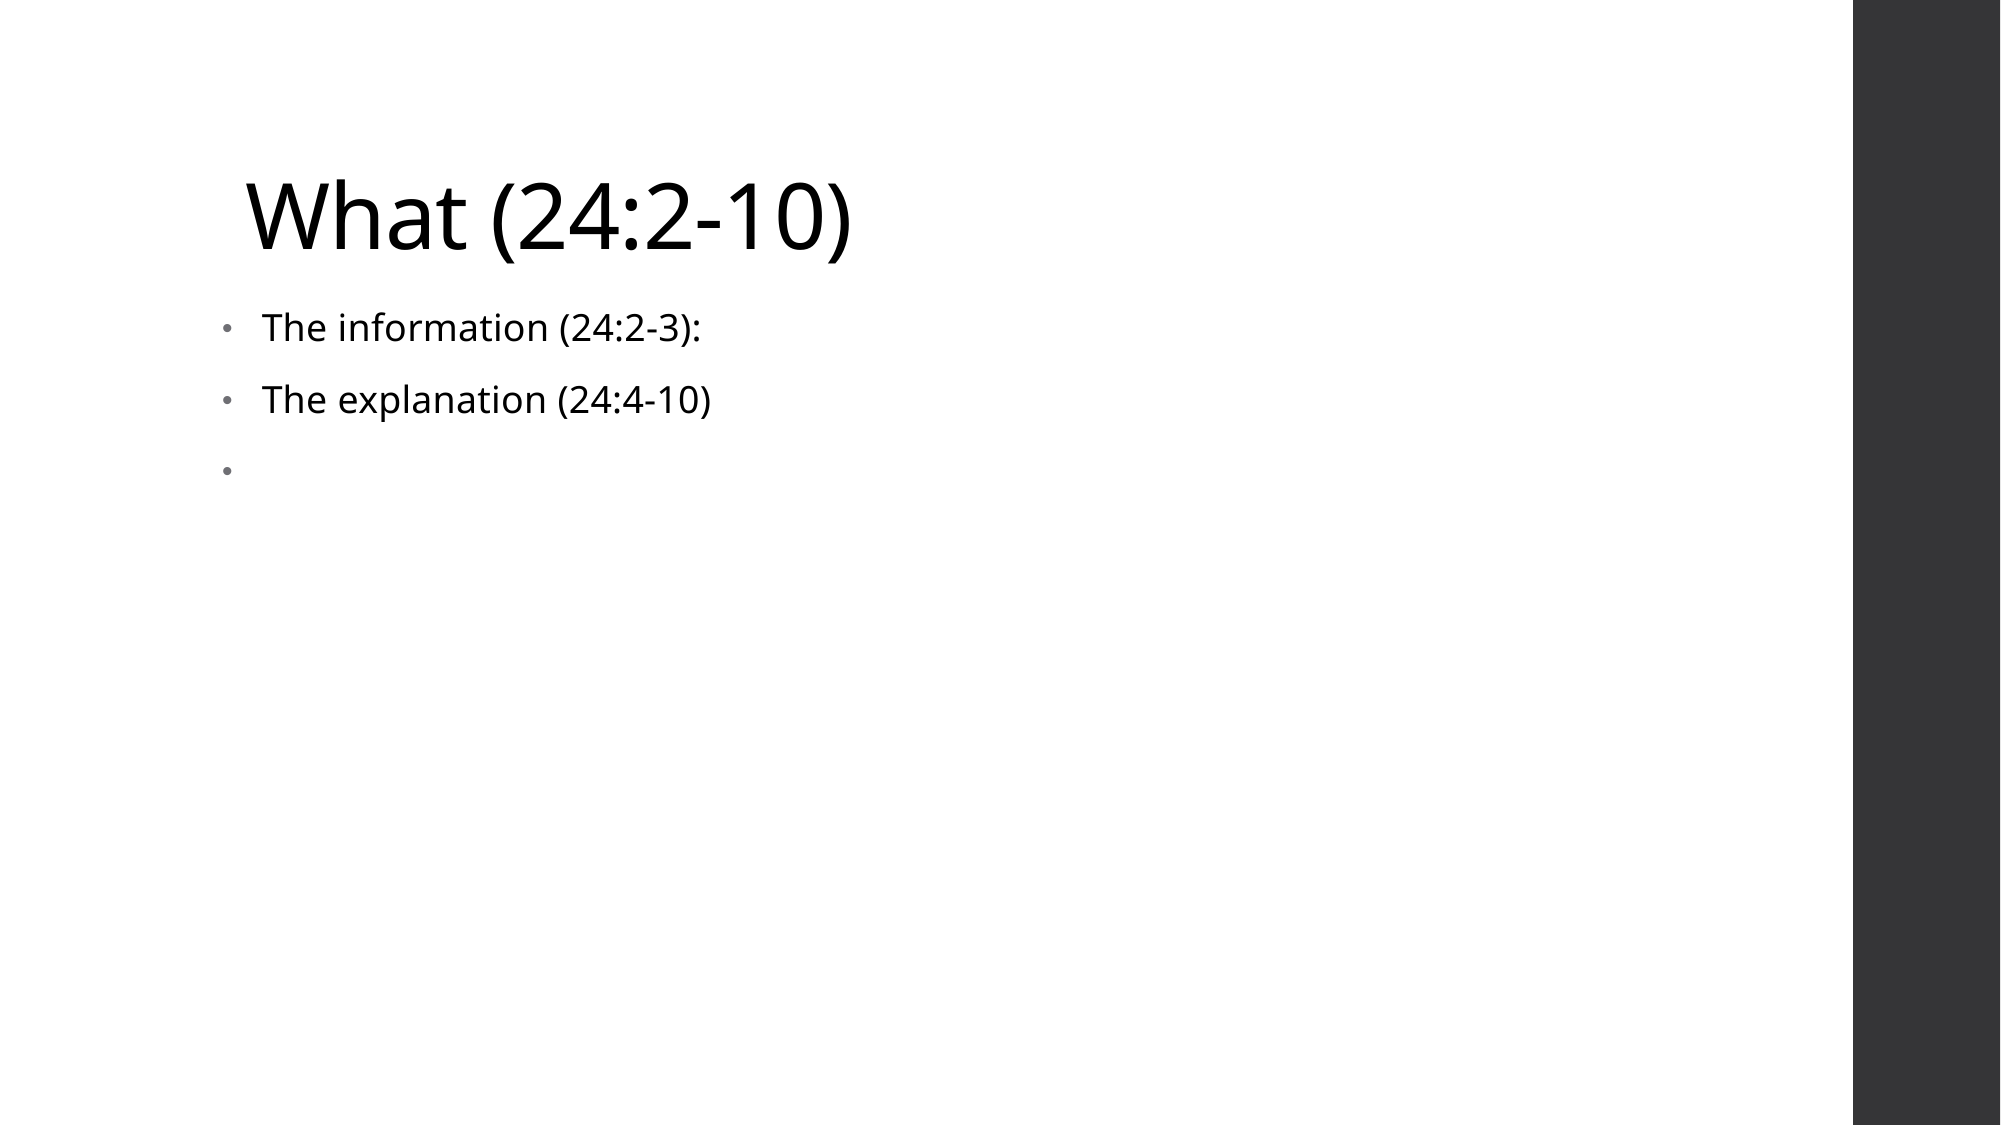

# What (24:2-10)
 The information (24:2-3):
 The explanation (24:4-10)